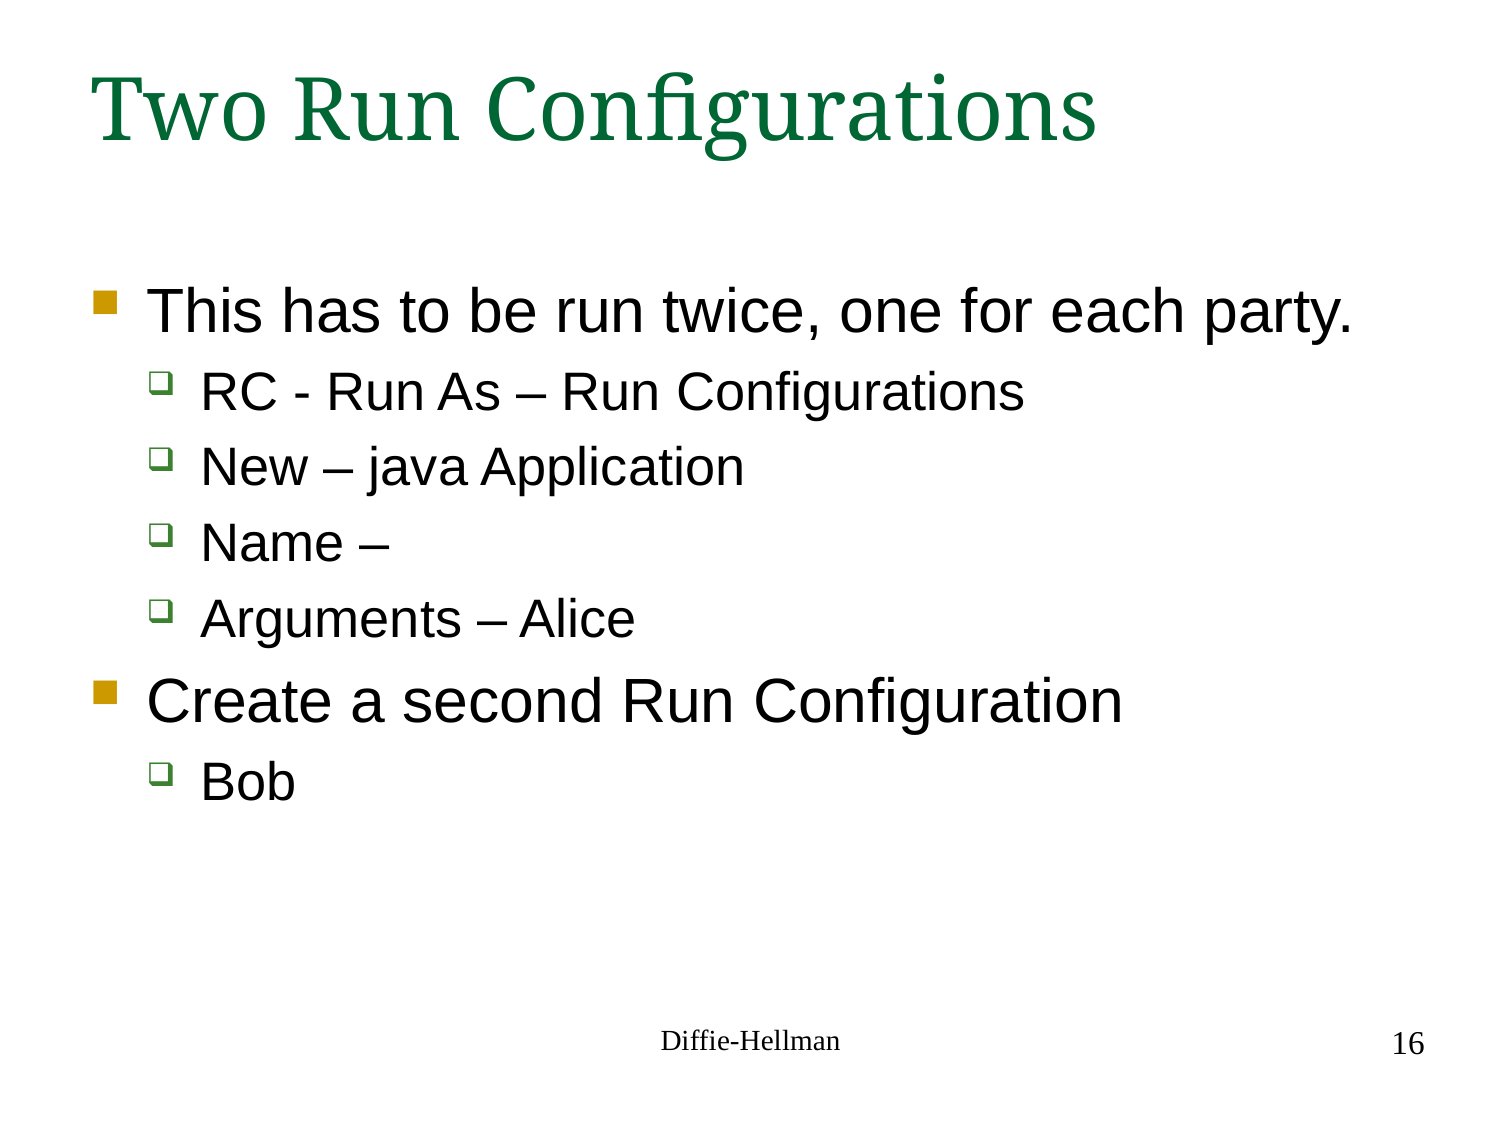

# Two Run Configurations
This has to be run twice, one for each party.
RC - Run As – Run Configurations
New – java Application
Name –
Arguments – Alice
Create a second Run Configuration
Bob
Diffie-Hellman
16